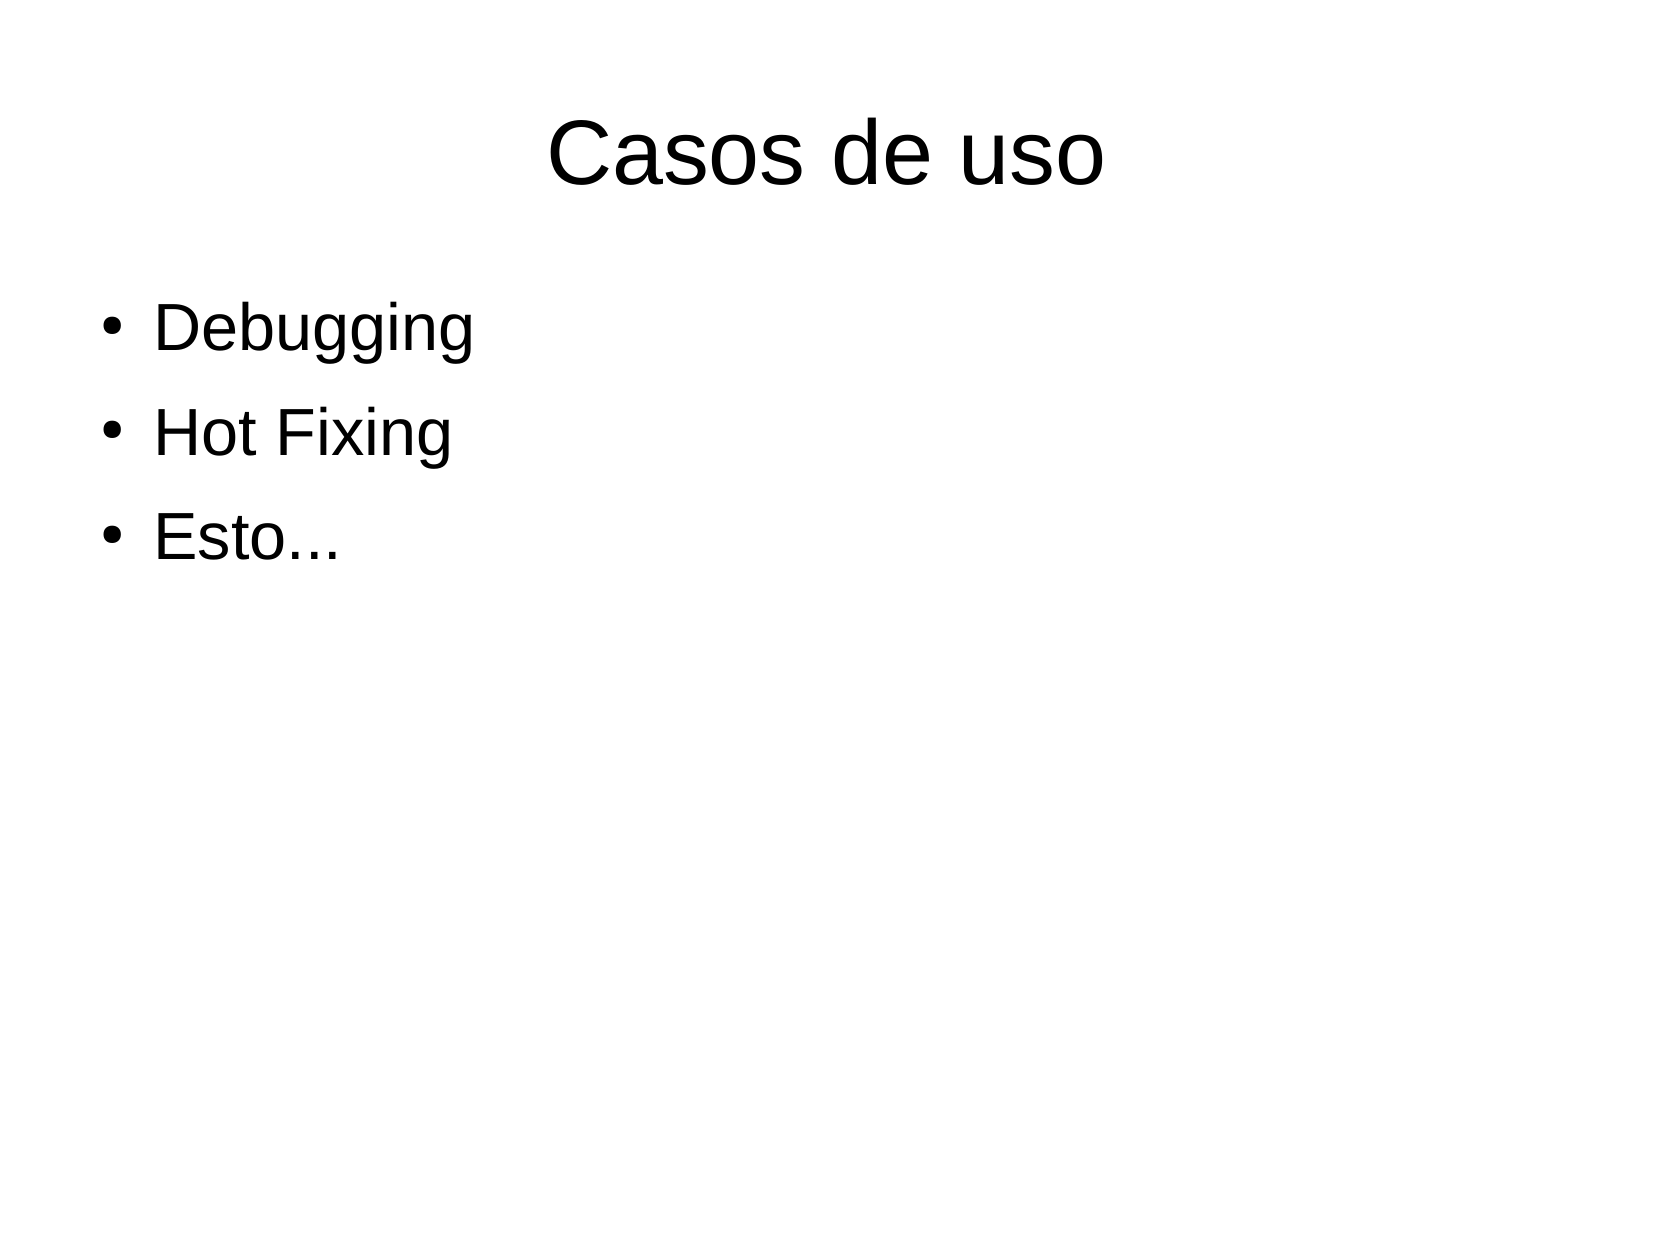

# Casos de uso
Debugging
Hot Fixing
Esto...